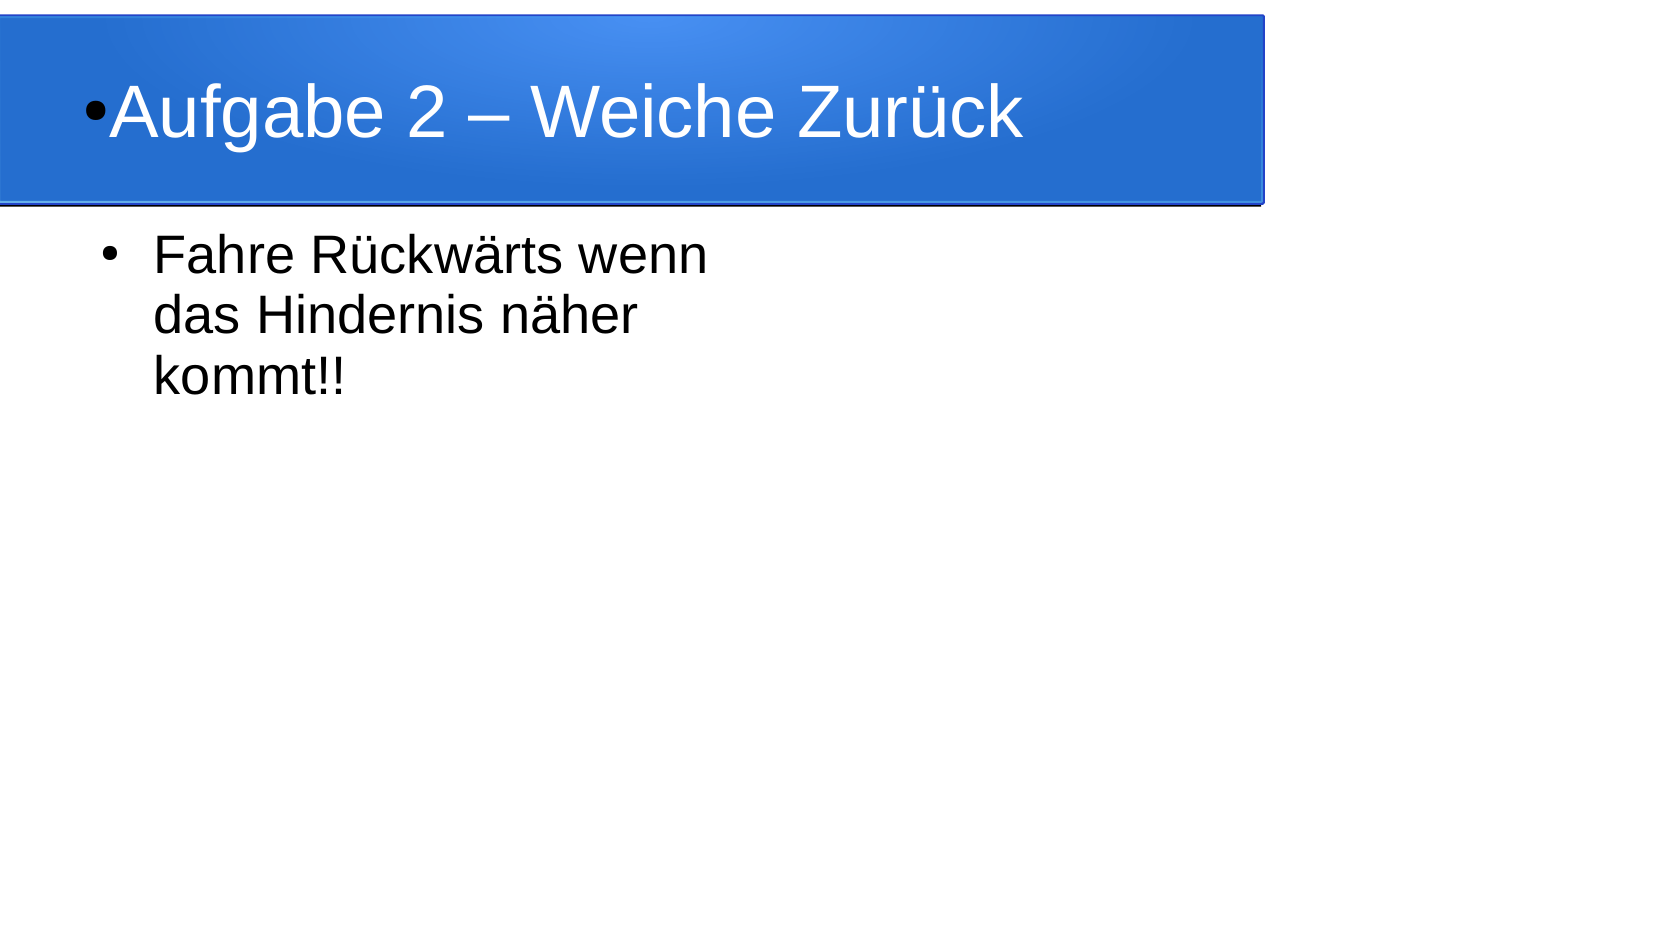

# Aufgabe 2 – Weiche Zurück
Fahre Rückwärts wenn das Hindernis näher kommt!!